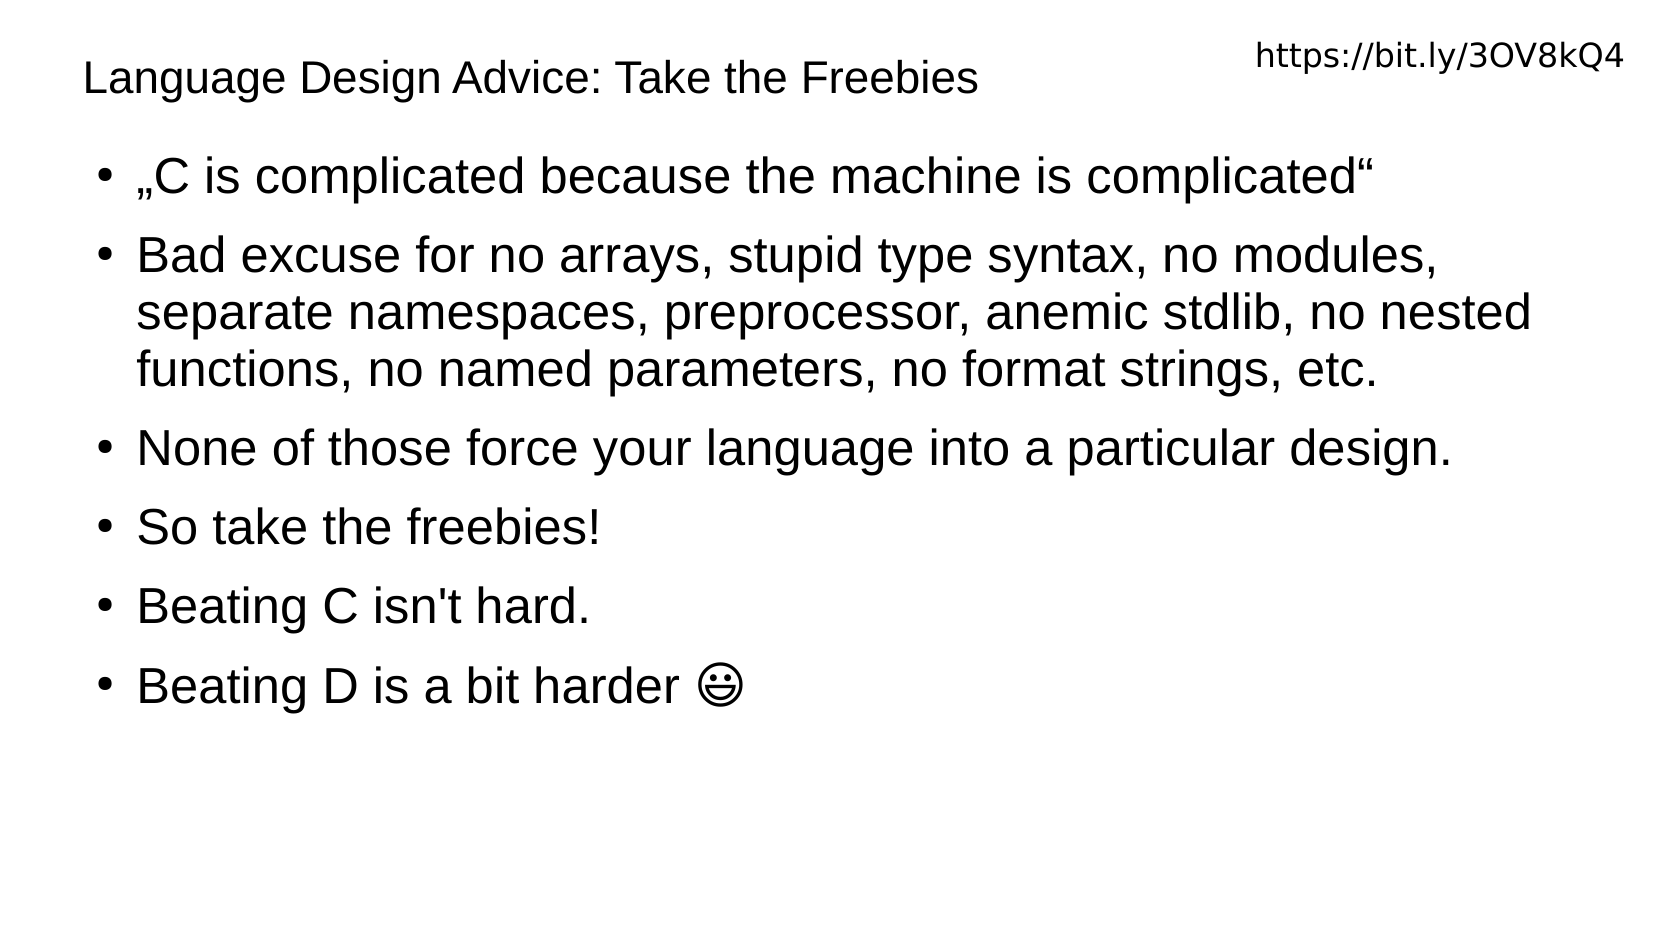

# Language Design Advice: Take the Freebies
„C is complicated because the machine is complicated“
Bad excuse for no arrays, stupid type syntax, no modules, separate namespaces, preprocessor, anemic stdlib, no nested functions, no named parameters, no format strings, etc.
None of those force your language into a particular design.
So take the freebies!
Beating C isn't hard.
Beating D is a bit harder 😃